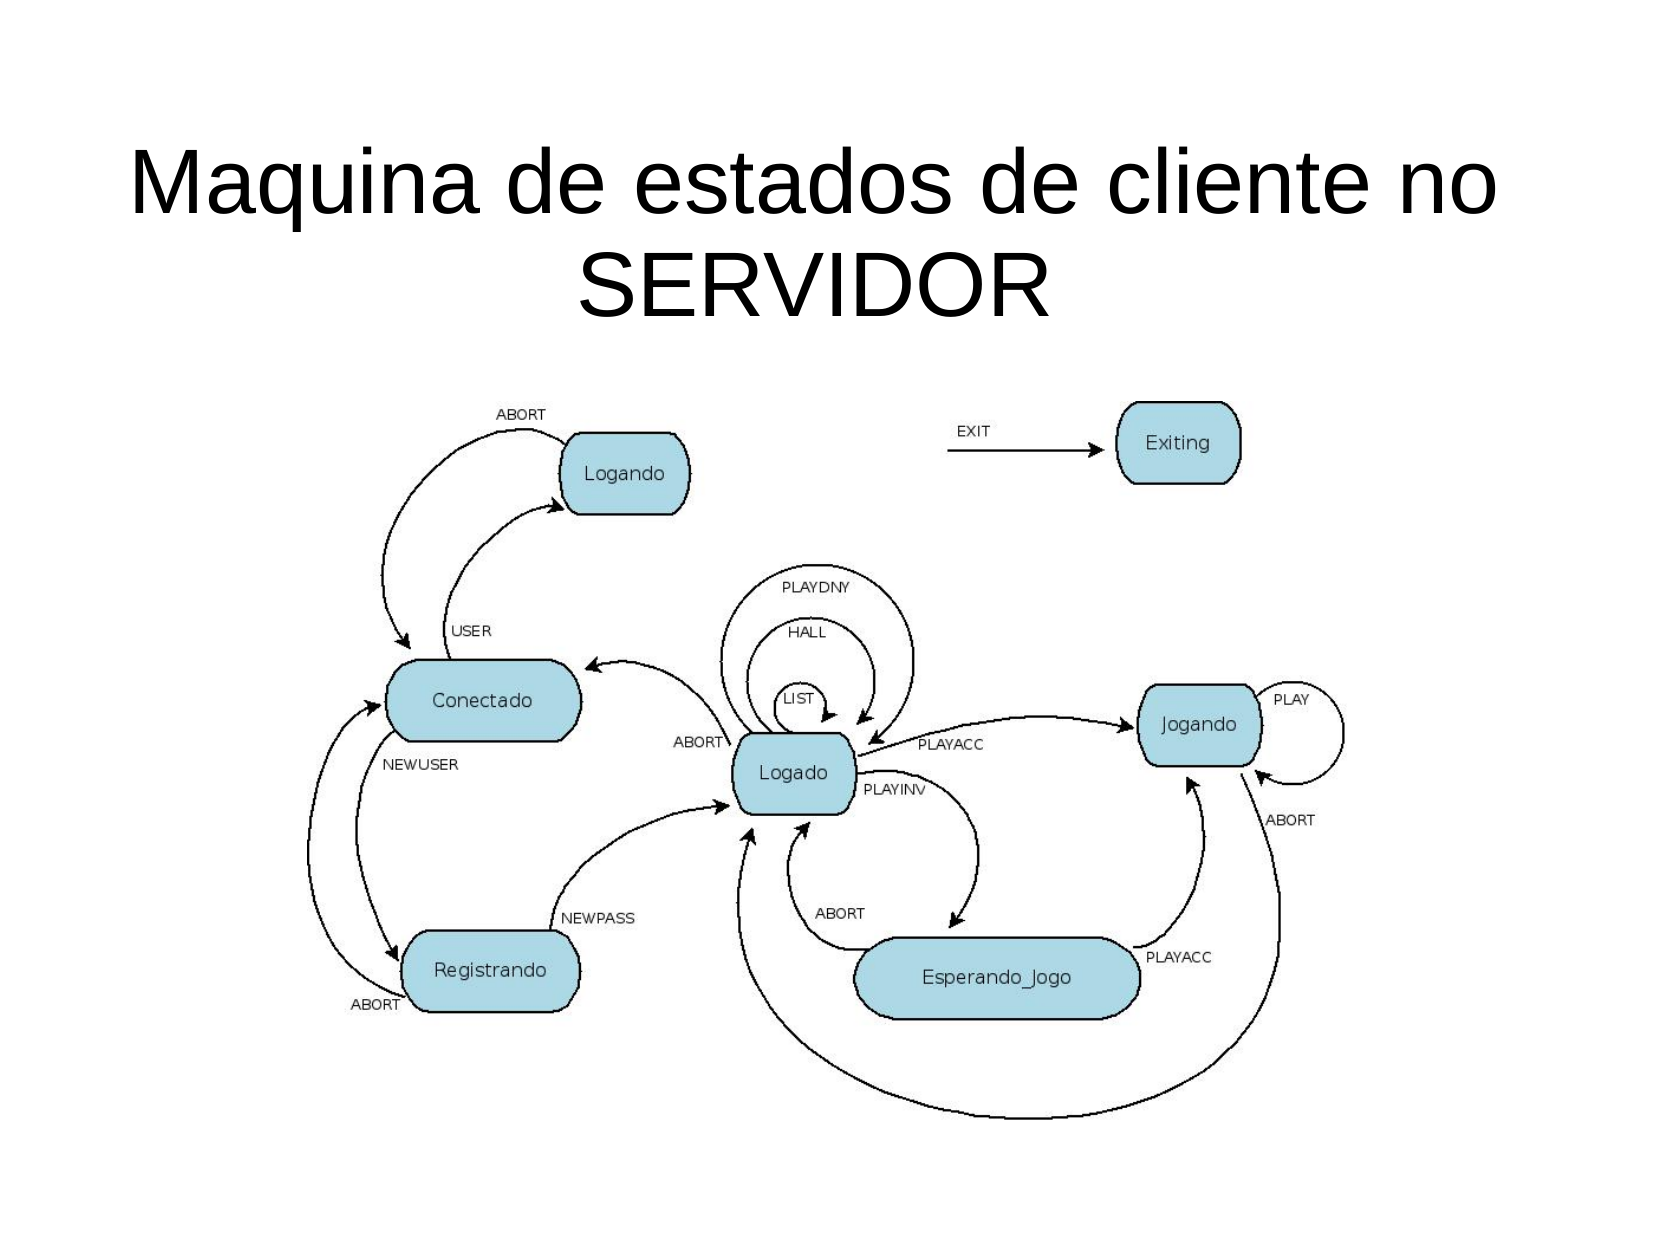

# Maquina de estados de cliente no SERVIDOR